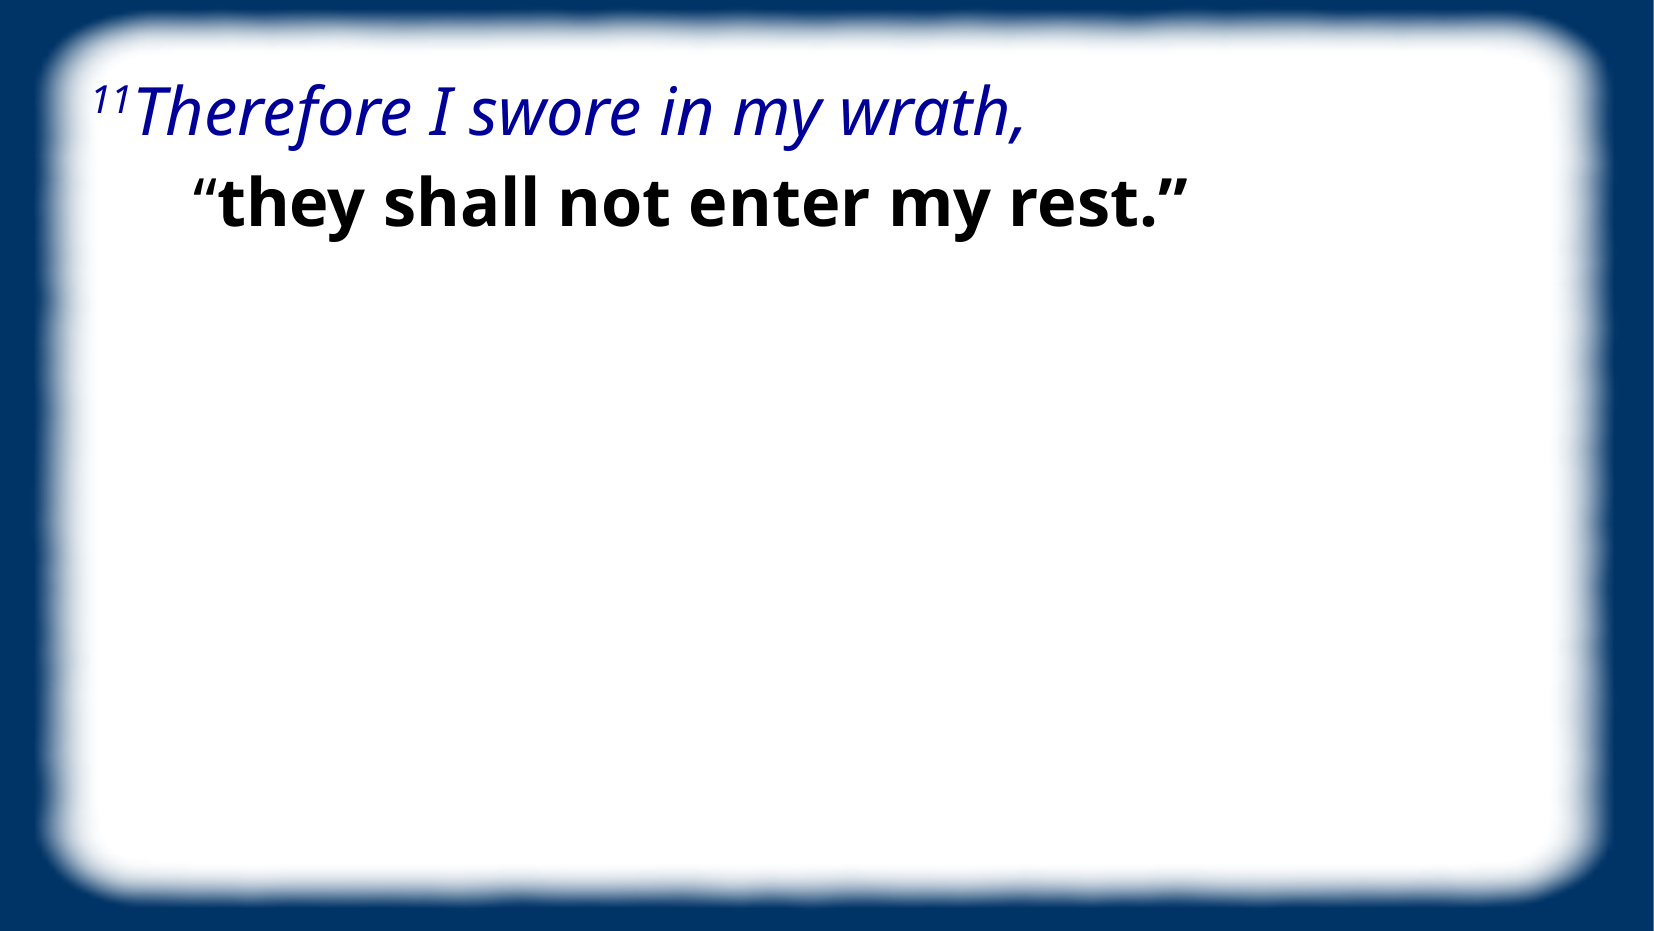

11Therefore I swore in my wrath,
 “they shall not enter my rest.”